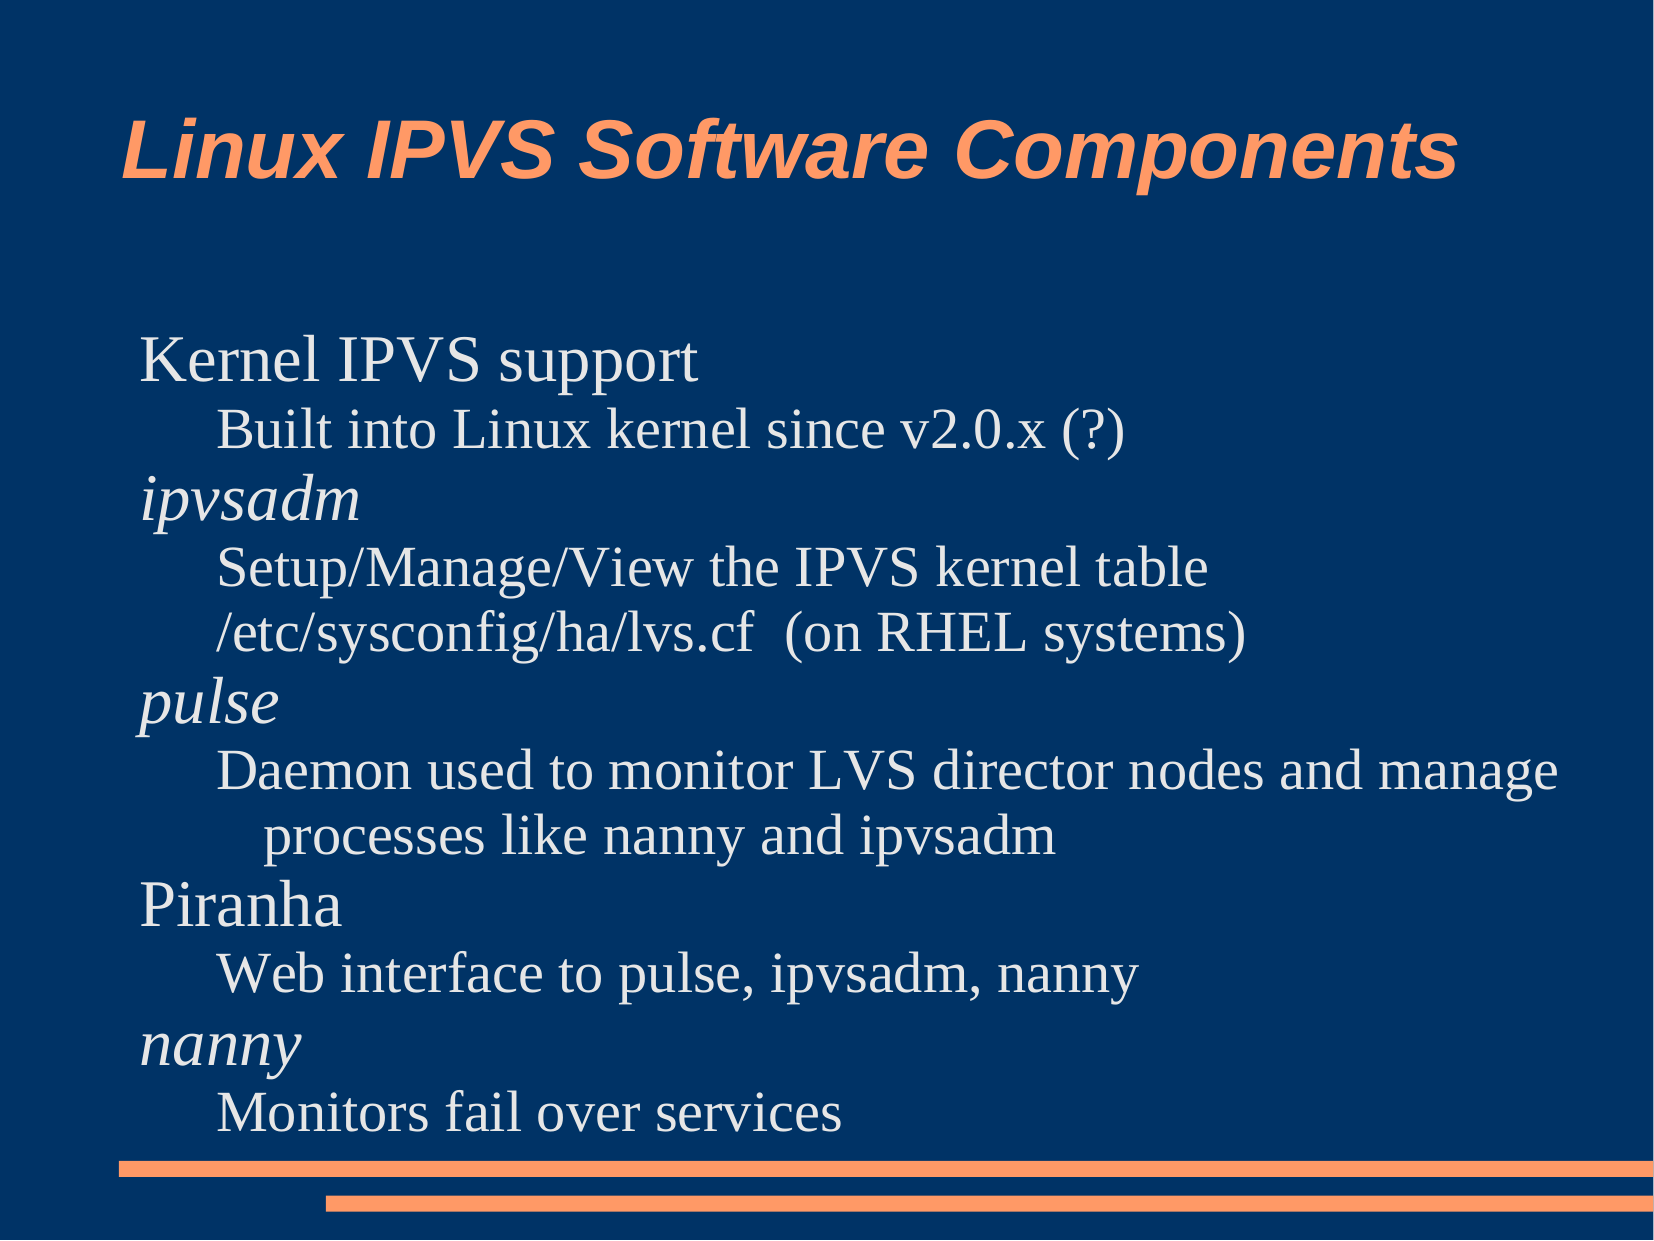

# Linux IPVS Software Components
Kernel IPVS support
Built into Linux kernel since v2.0.x (?)
ipvsadm
Setup/Manage/View the IPVS kernel table
/etc/sysconfig/ha/lvs.cf (on RHEL systems)
pulse
Daemon used to monitor LVS director nodes and manage processes like nanny and ipvsadm
Piranha
Web interface to pulse, ipvsadm, nanny
nanny
Monitors fail over services